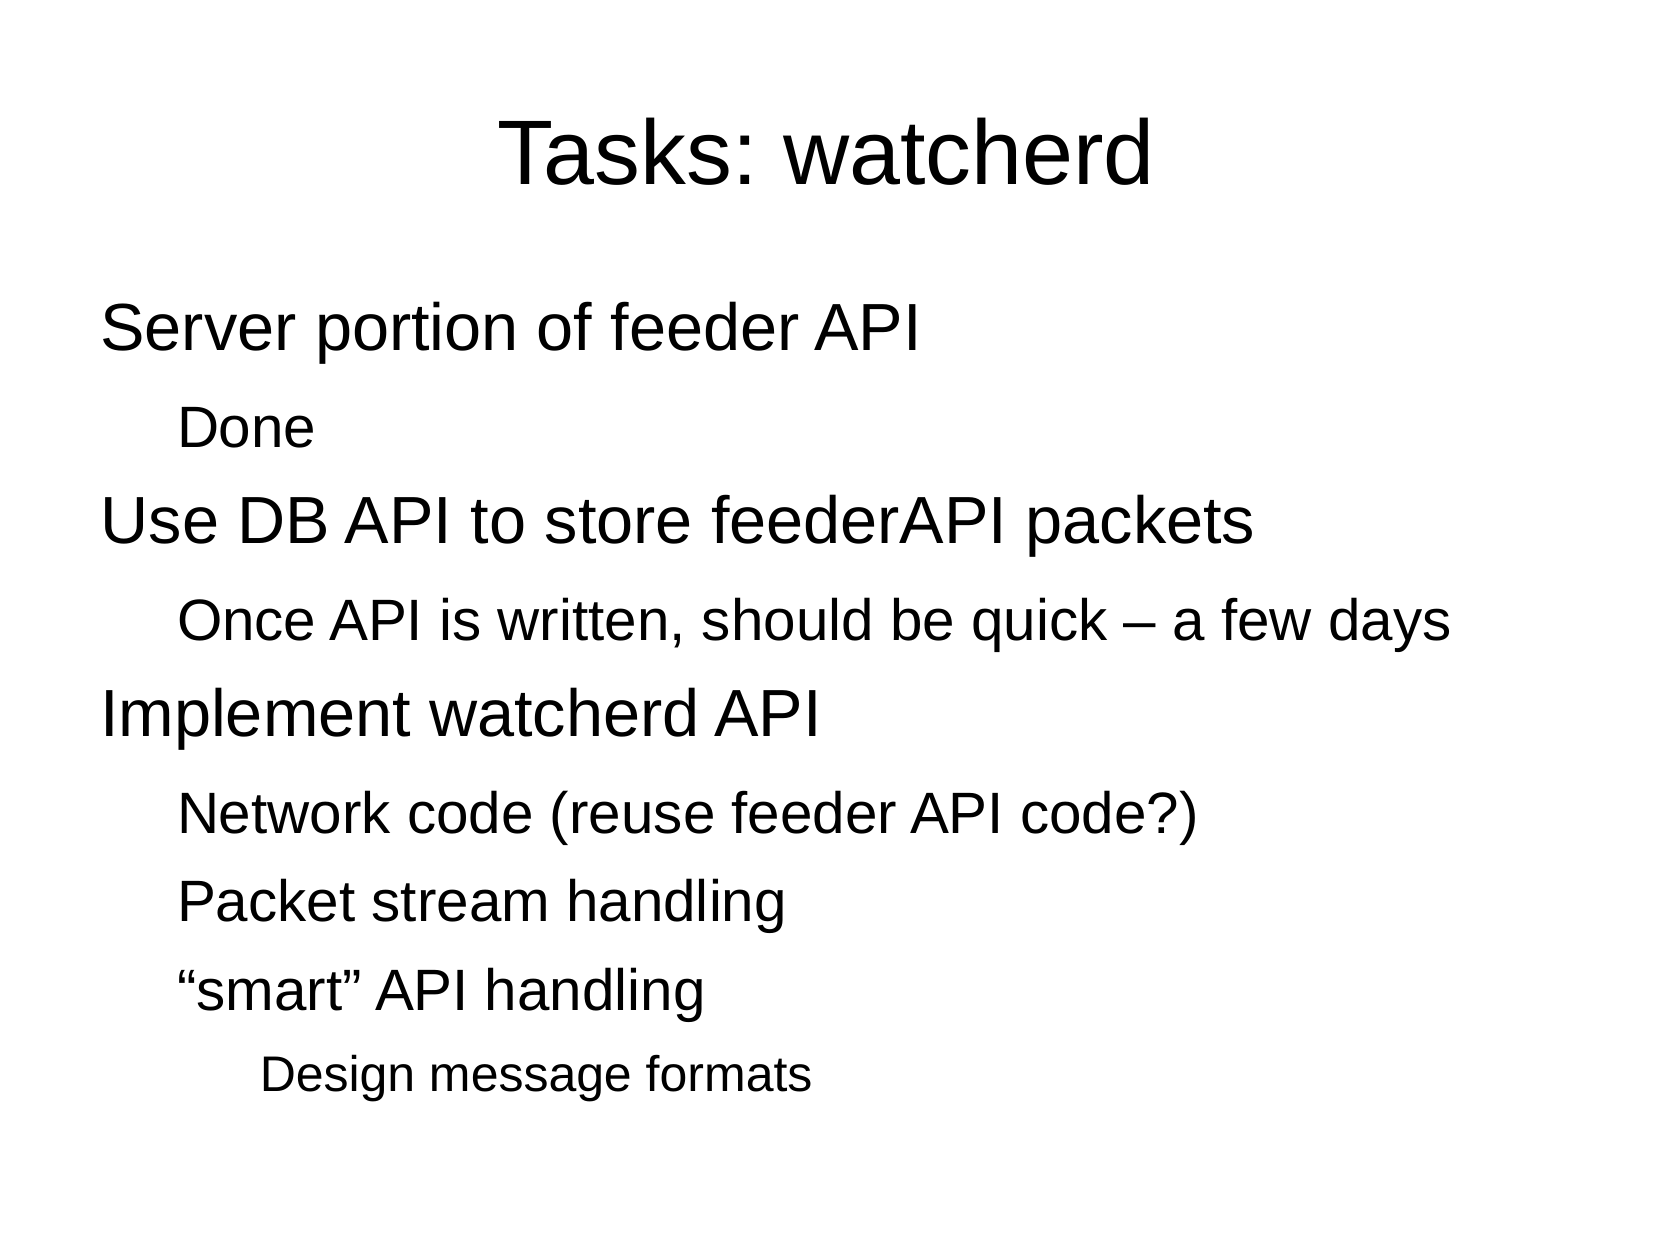

# Tasks: watcherd
Server portion of feeder API
Done
Use DB API to store feederAPI packets
Once API is written, should be quick – a few days
Implement watcherd API
Network code (reuse feeder API code?)
Packet stream handling
“smart” API handling
Design message formats